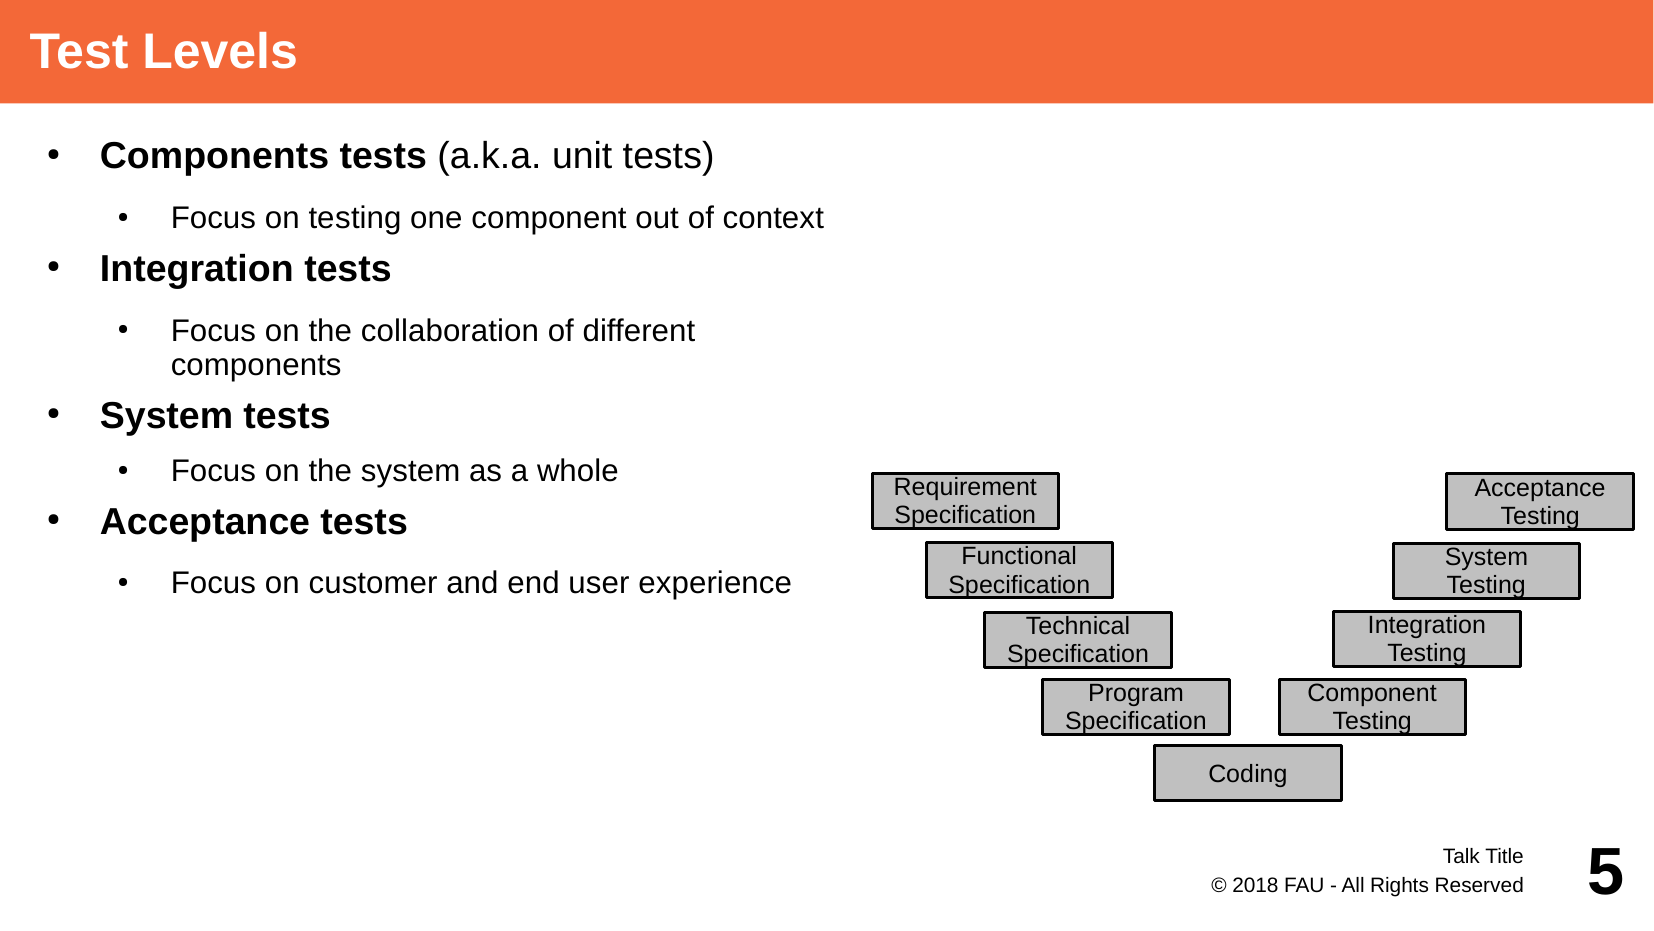

# Test Levels
Components tests (a.k.a. unit tests)
Focus on testing one component out of context
Integration tests
Focus on the collaboration of different components
System tests
Focus on the system as a whole
Acceptance tests
Focus on customer and end user experience
Requirement
Specification
Acceptance
Testing
Functional
Specification
System
Testing
Integration
Testing
Technical
Specification
Program
Specification
Component
Testing
Coding
Talk Title
5
© 2018 FAU - All Rights Reserved